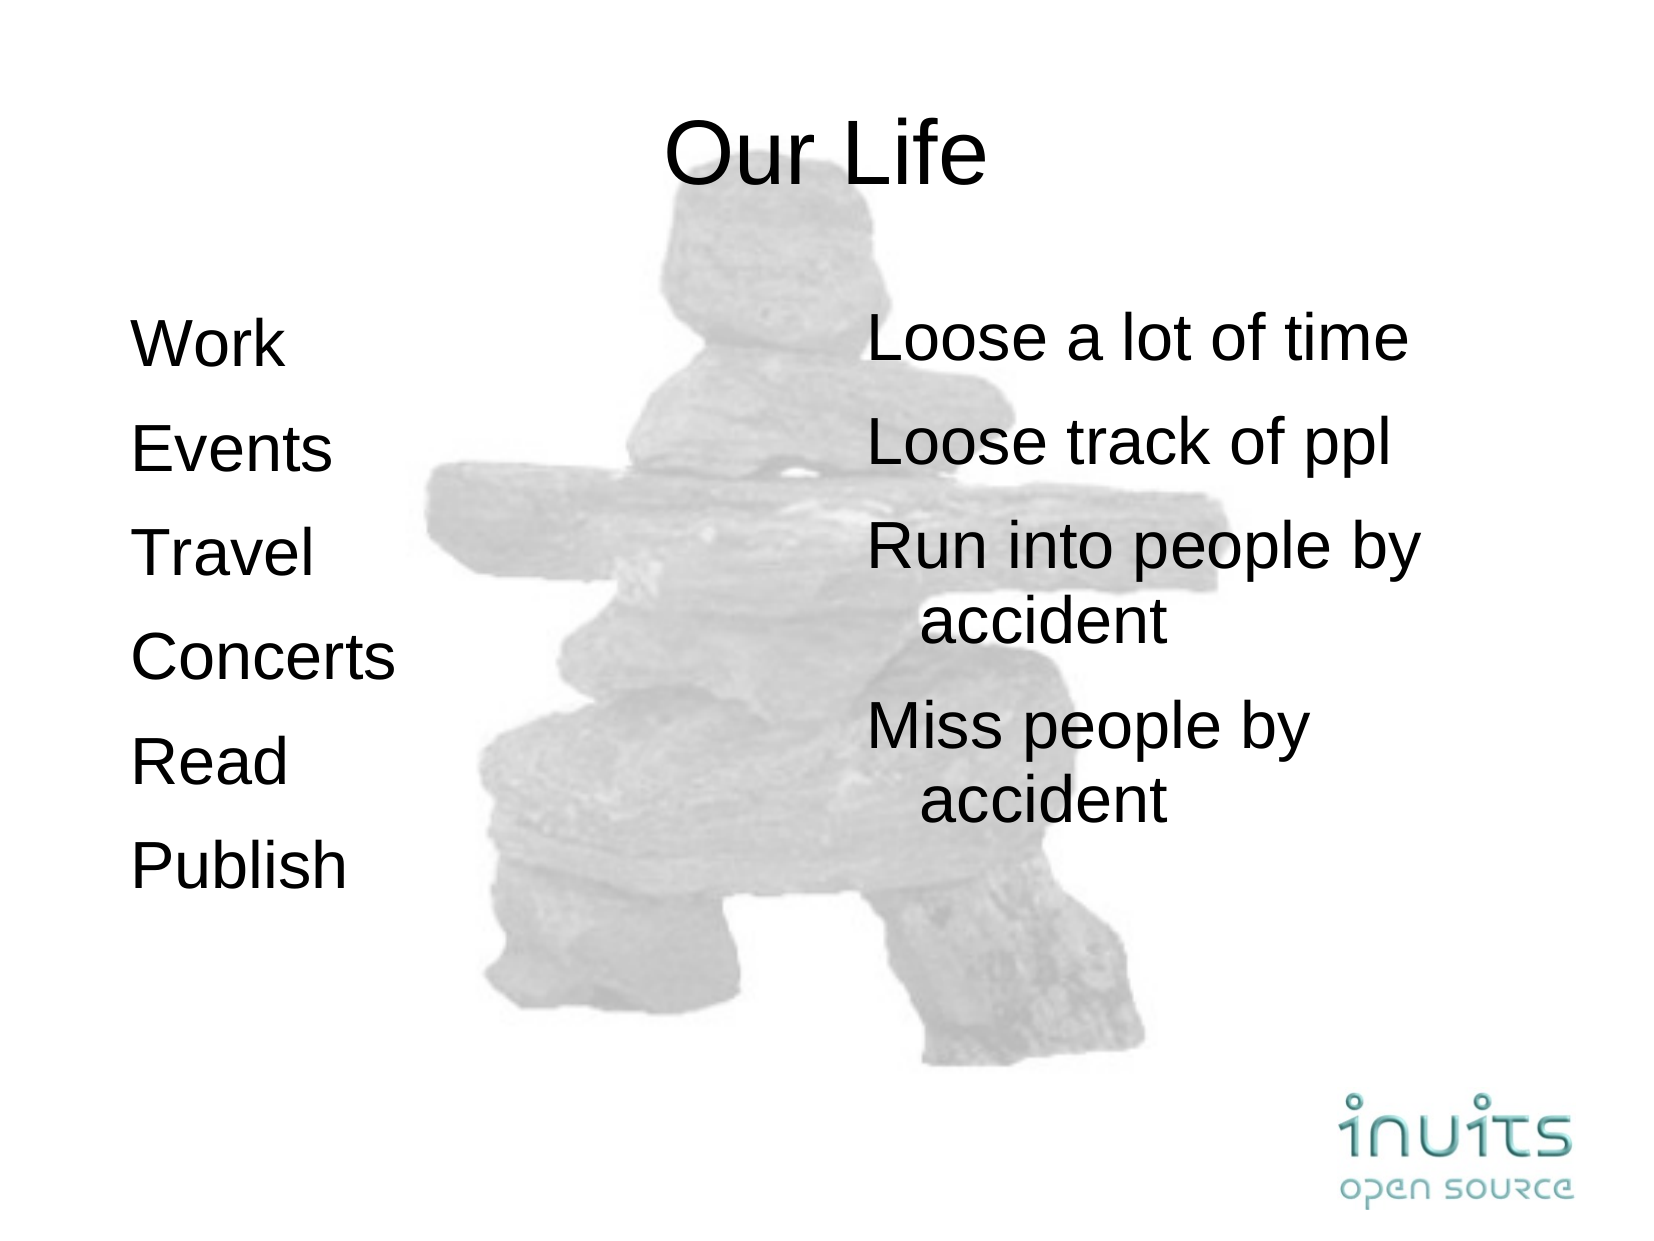

# Our Life
Loose a lot of time
Loose track of ppl
Run into people by accident
Miss people by accident
Work
Events
Travel
Concerts
Read
Publish